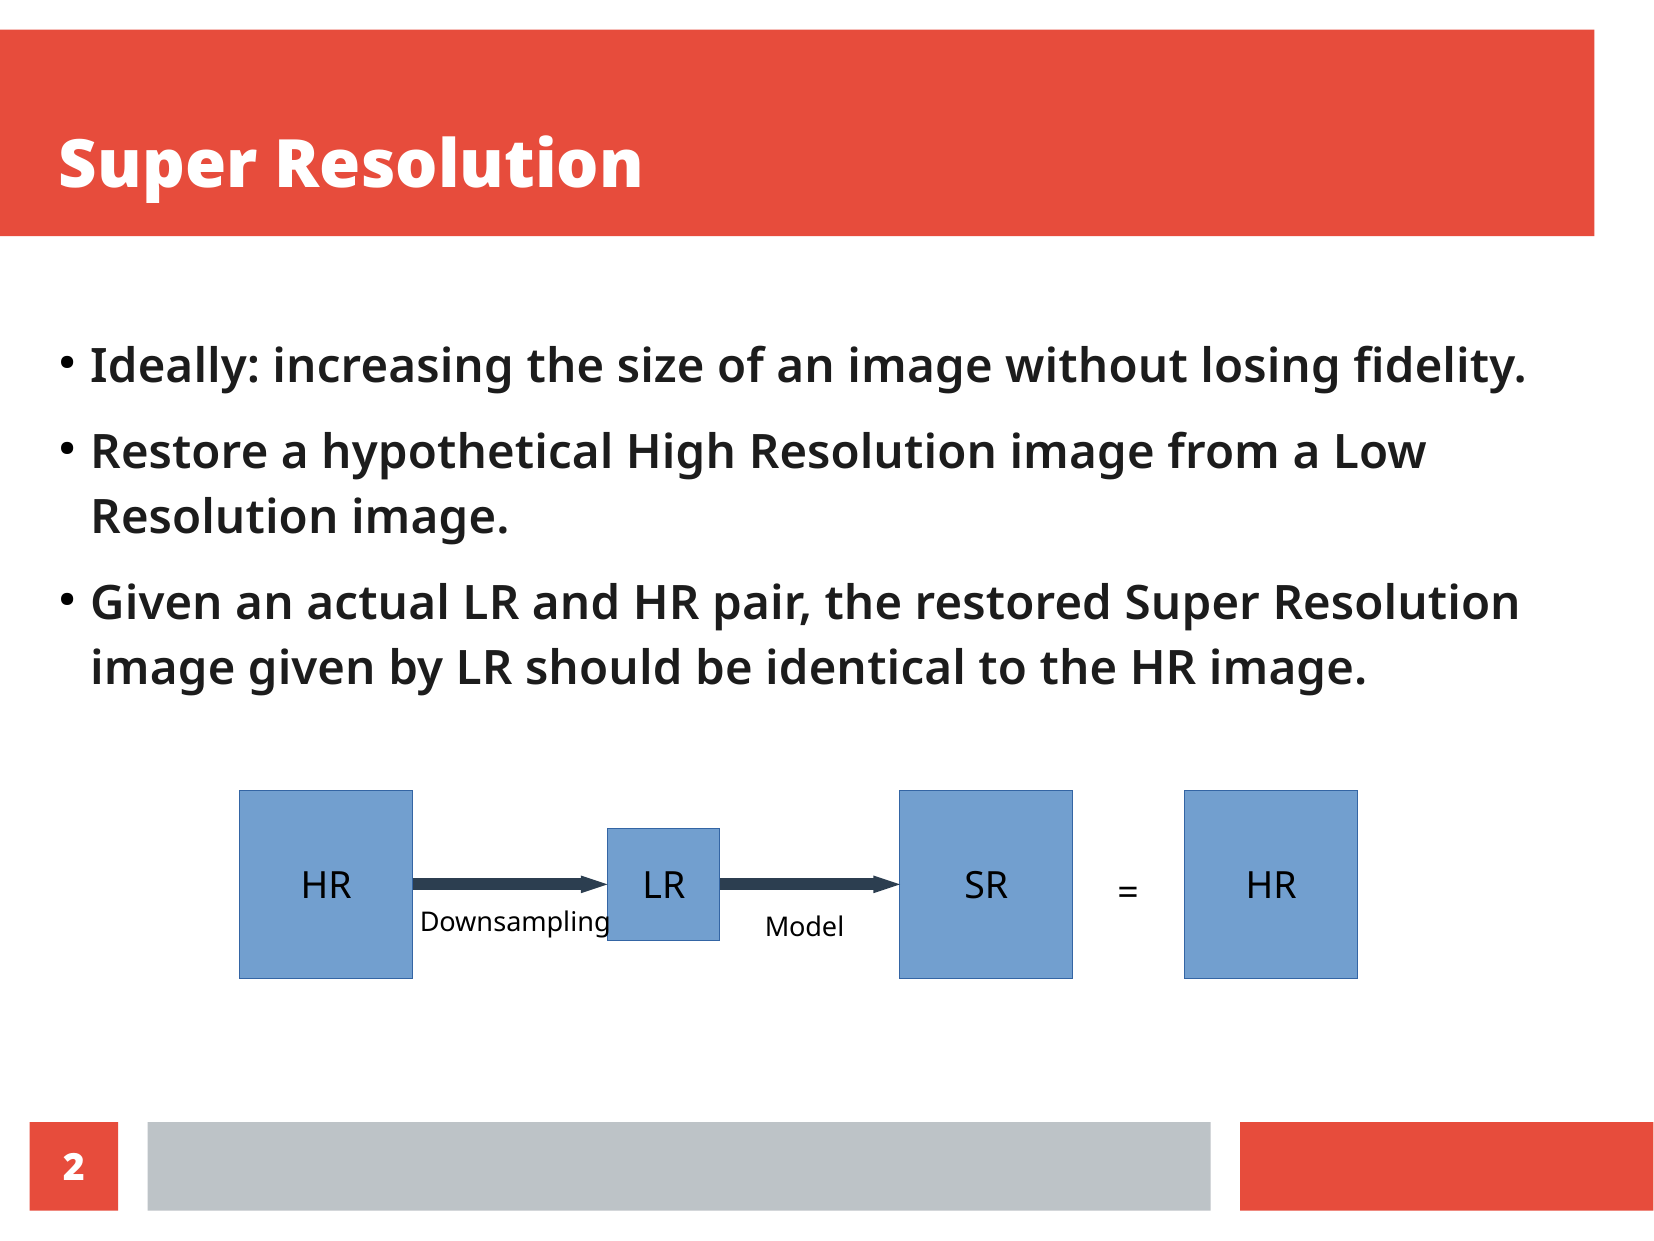

# Super Resolution
Ideally: increasing the size of an image without losing fidelity.
Restore a hypothetical High Resolution image from a Low Resolution image.
Given an actual LR and HR pair, the restored Super Resolution image given by LR should be identical to the HR image.
HR
SR
HR
LR
=
Downsampling
Model
2